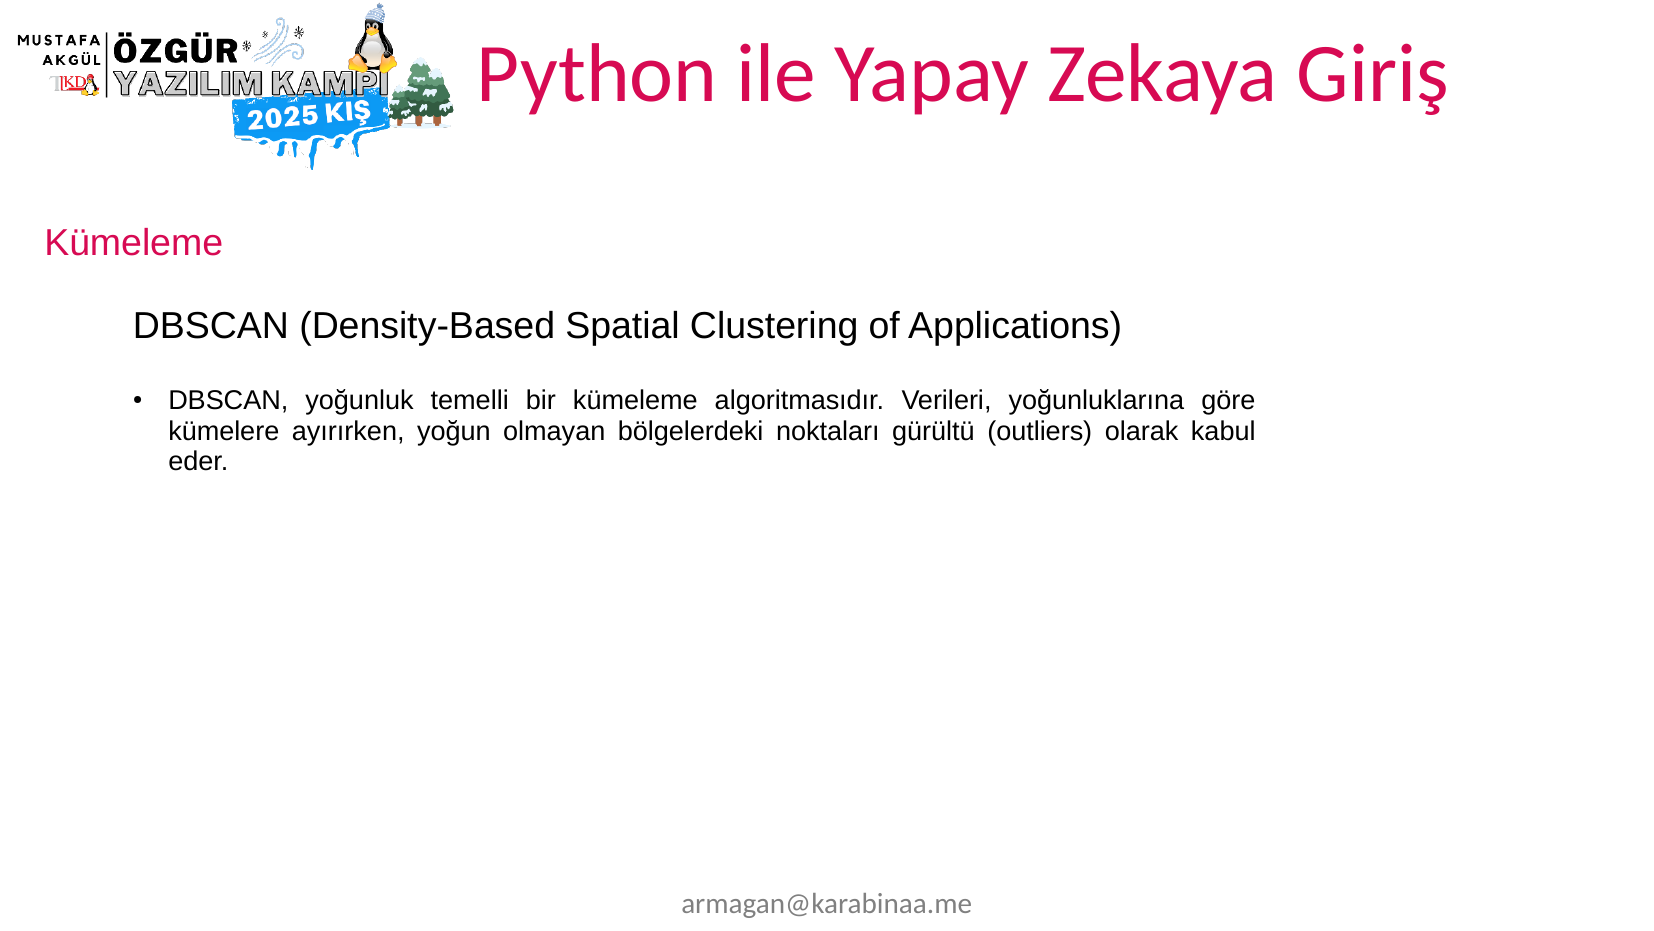

Python ile Yapay Zekaya Giriş
Kümeleme
DBSCAN (Density-Based Spatial Clustering of Applications)
DBSCAN, yoğunluk temelli bir kümeleme algoritmasıdır. Verileri, yoğunluklarına göre kümelere ayırırken, yoğun olmayan bölgelerdeki noktaları gürültü (outliers) olarak kabul eder.
armagan@karabinaa.me